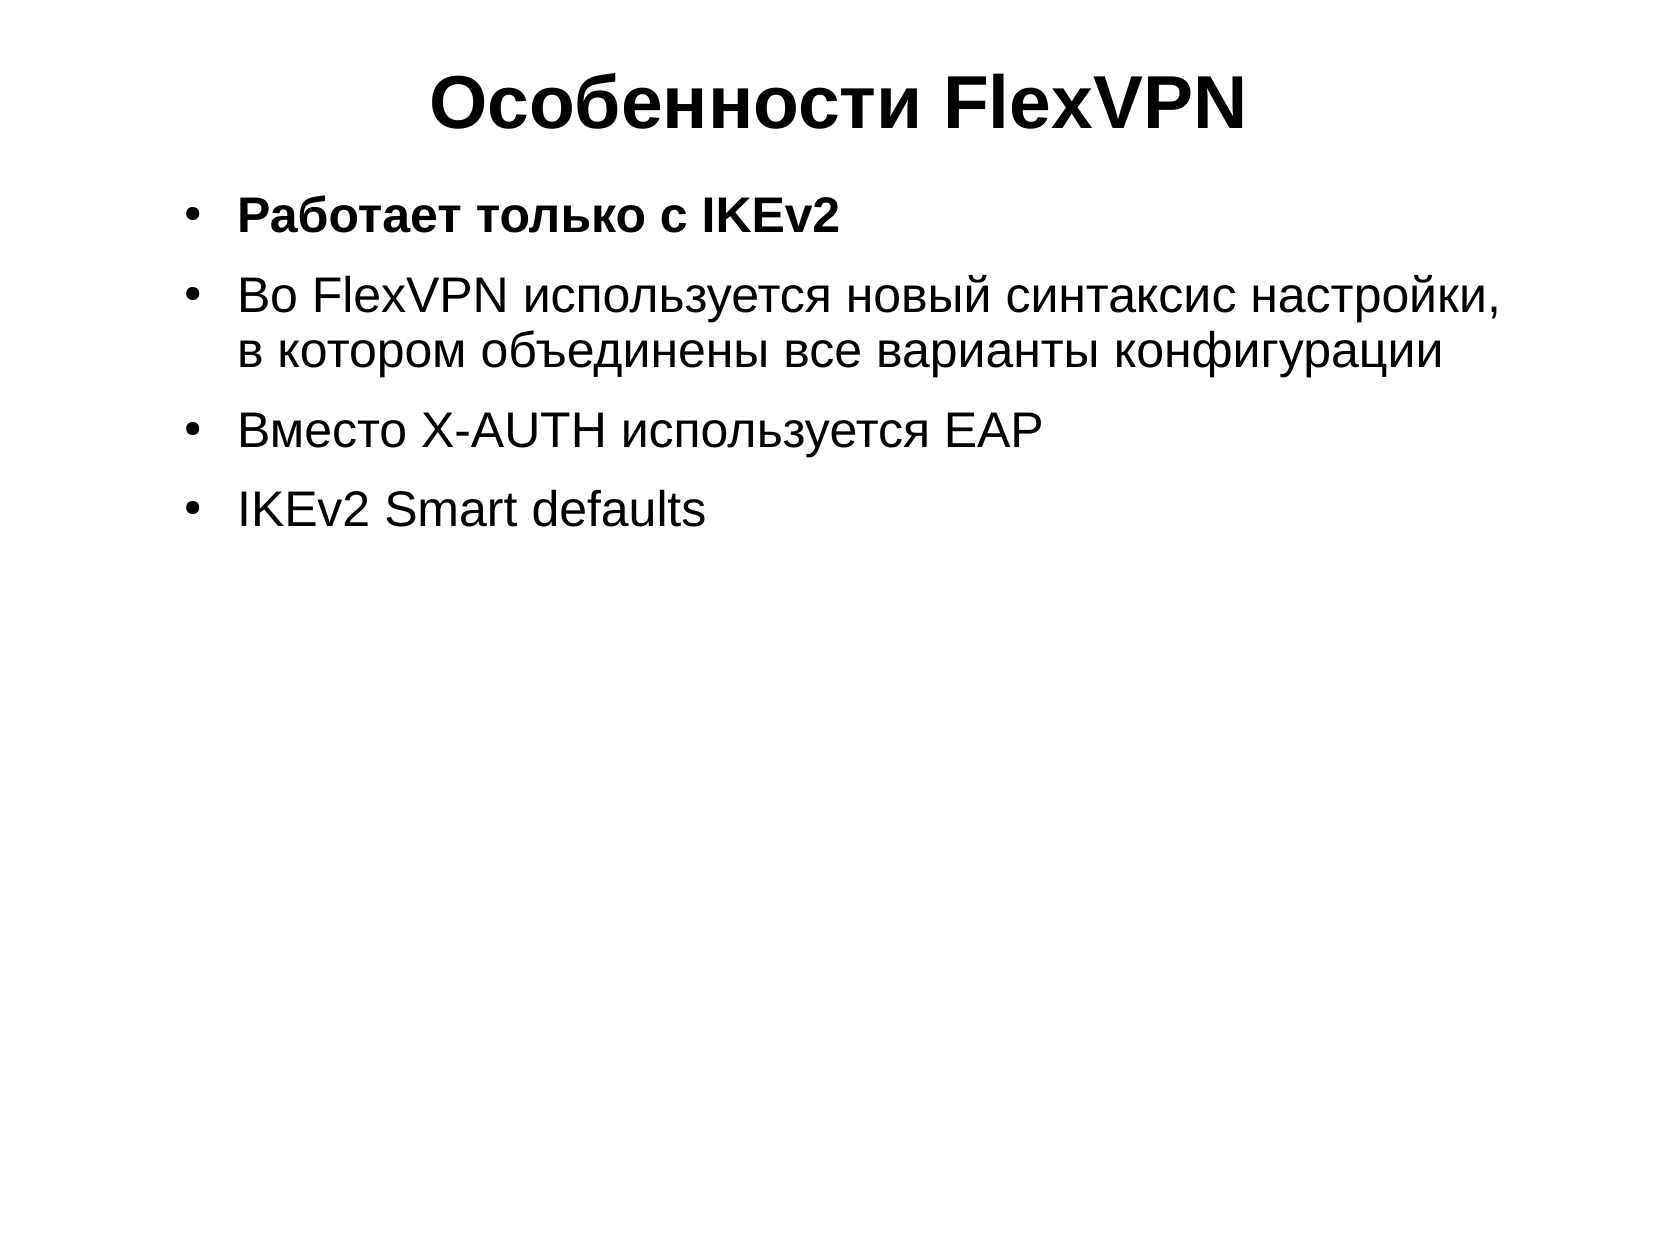

Особенности FlexVPN
# Работает только с IKEv2
Во FlexVPN используется новый синтаксис настройки, в котором объединены все варианты конфигурации
Вместо X-AUTH используется EAP
IKEv2 Smart defaults